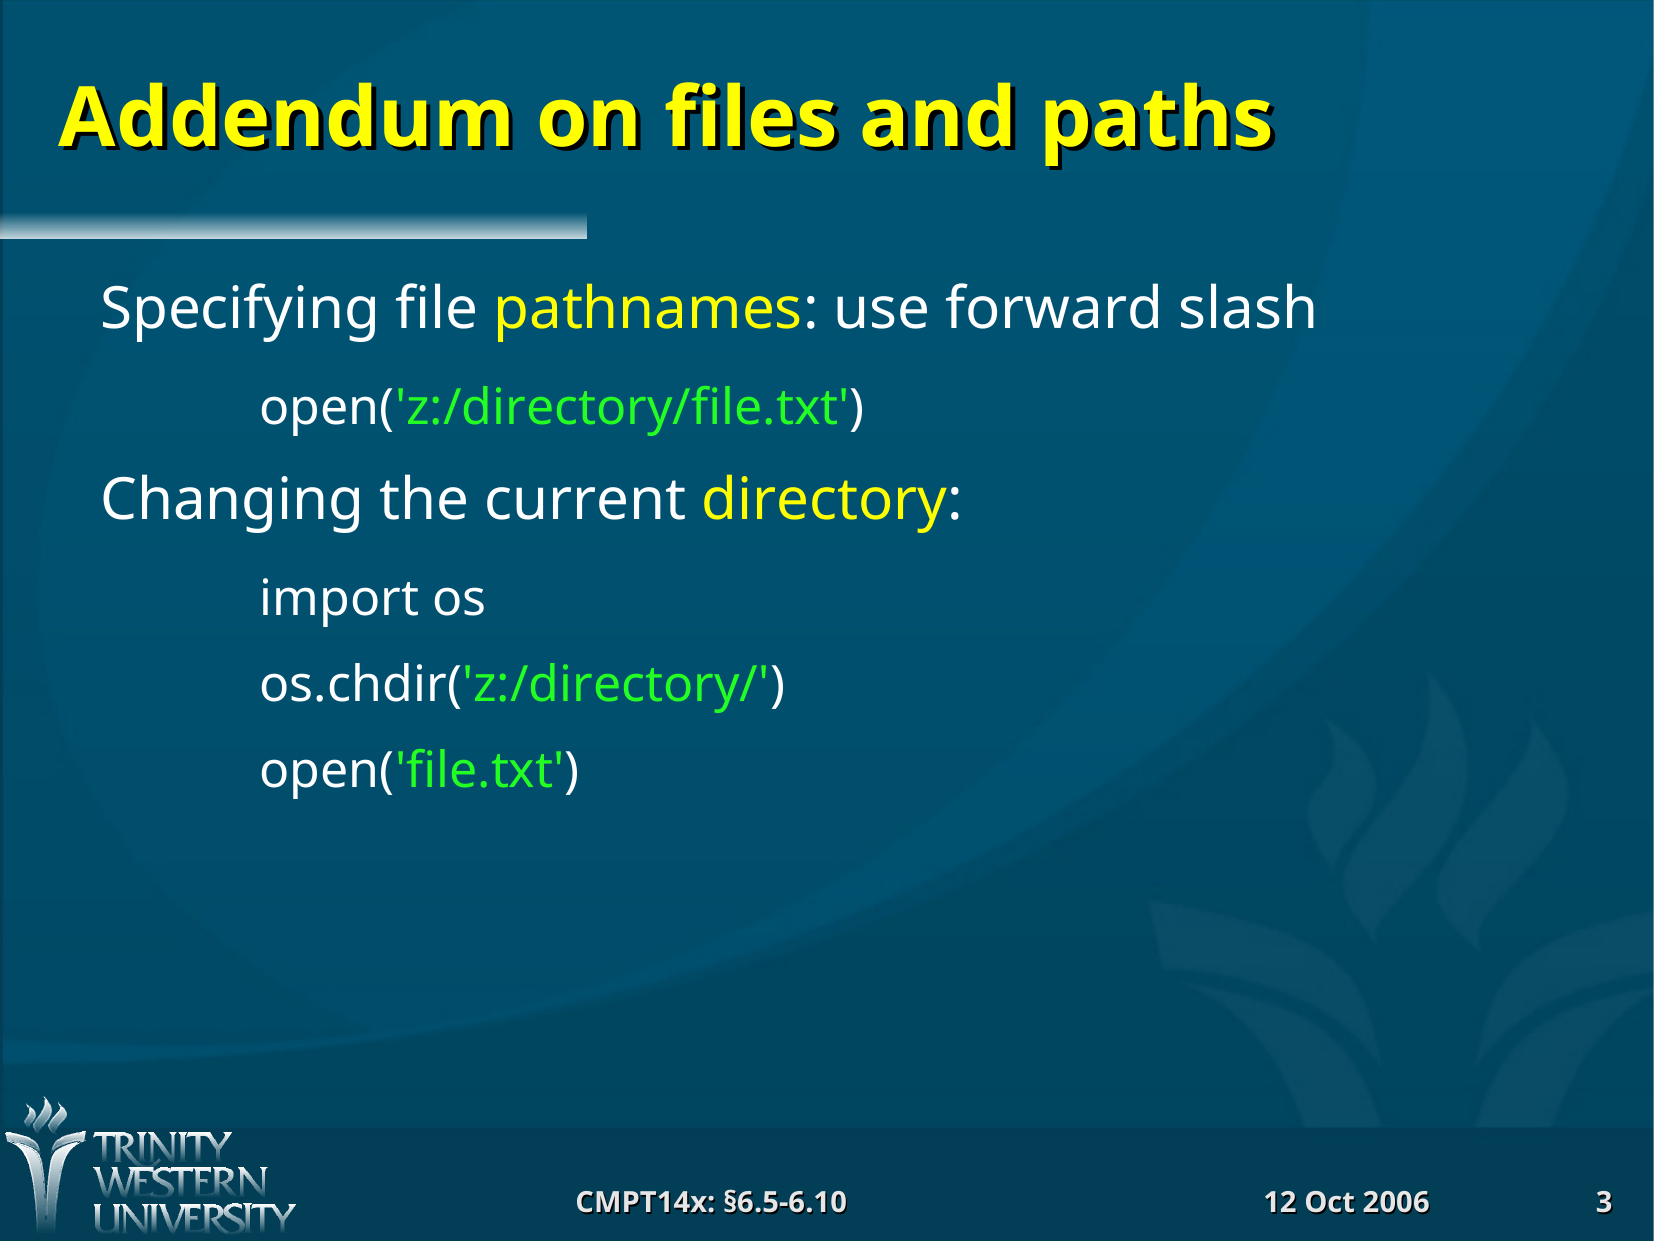

# Addendum on files and paths
Specifying file pathnames: use forward slash
open('z:/directory/file.txt')
Changing the current directory:
import os
os.chdir('z:/directory/')
open('file.txt')
CMPT14x: §6.5-6.10
12 Oct 2006
3